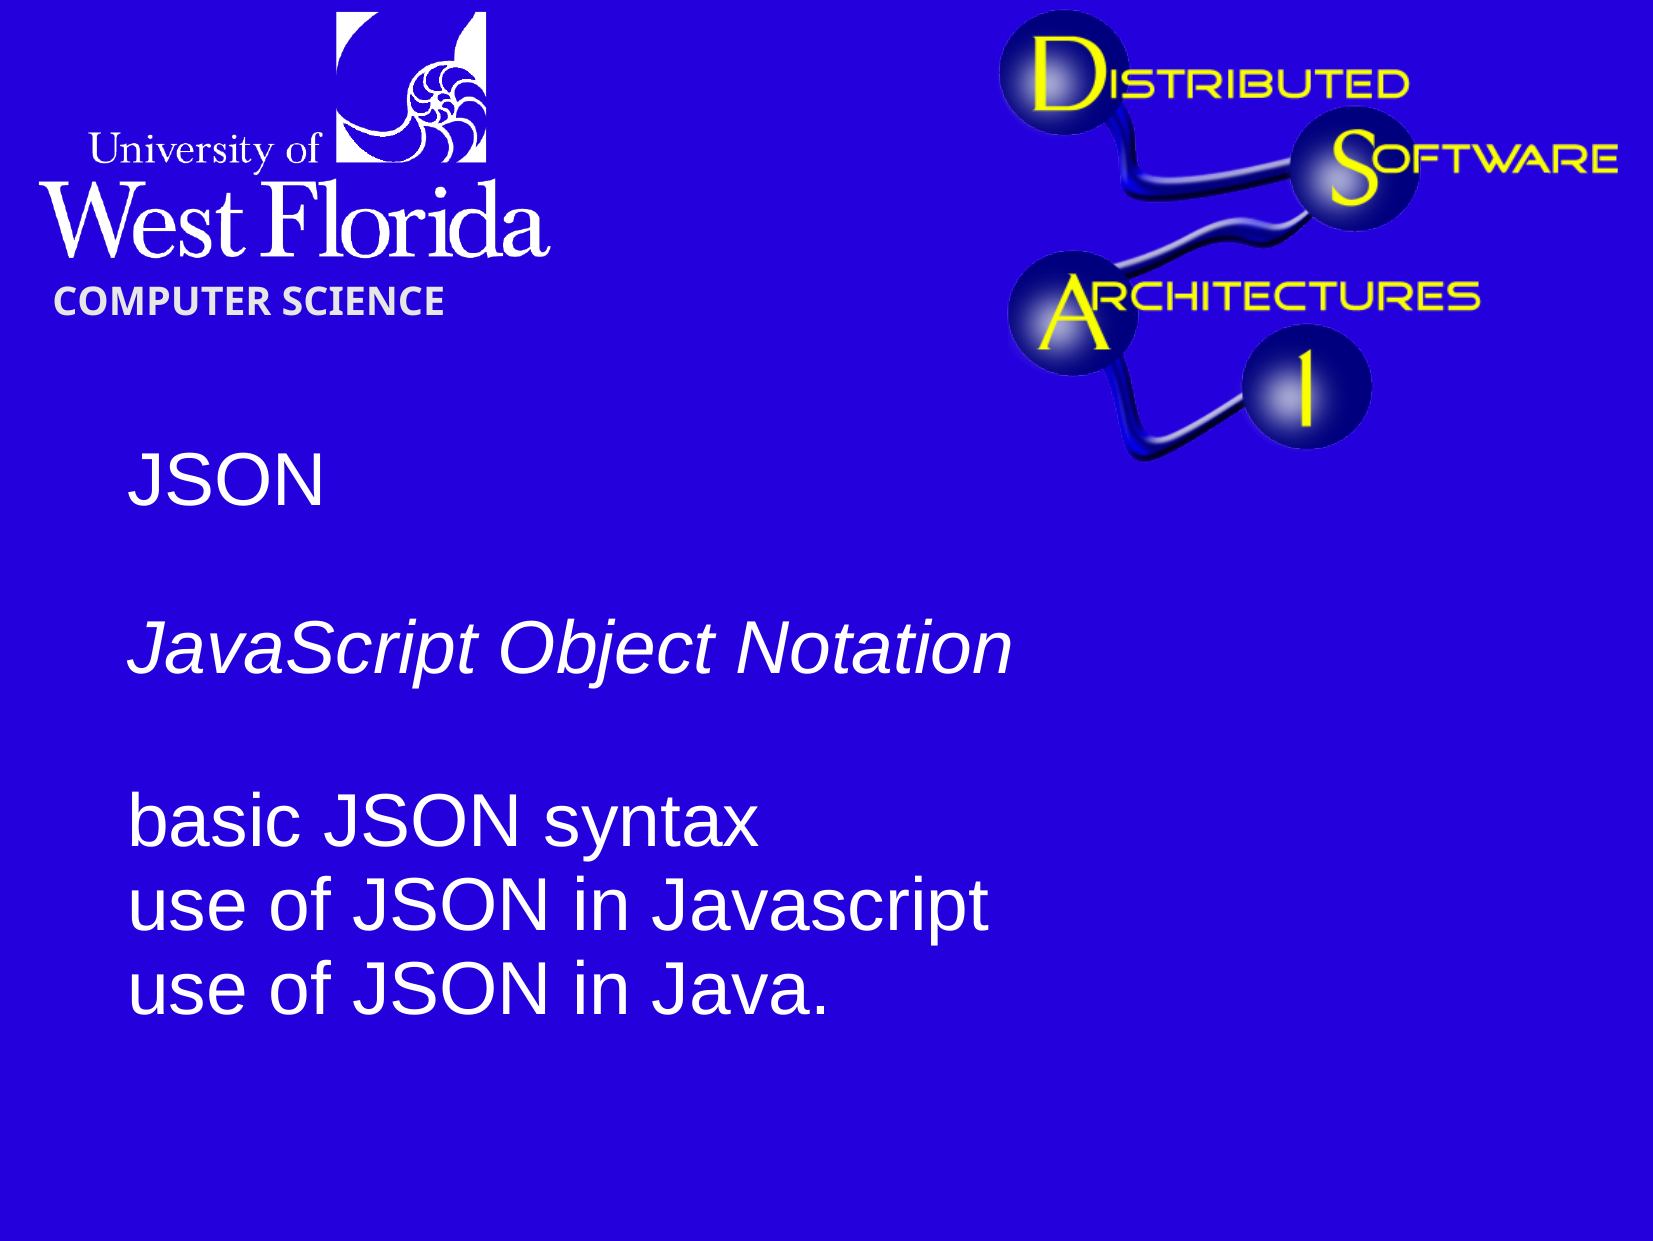

COMPUTER SCIENCE
JSON
JavaScript Object Notation
basic JSON syntax
use of JSON in Javascript
use of JSON in Java.